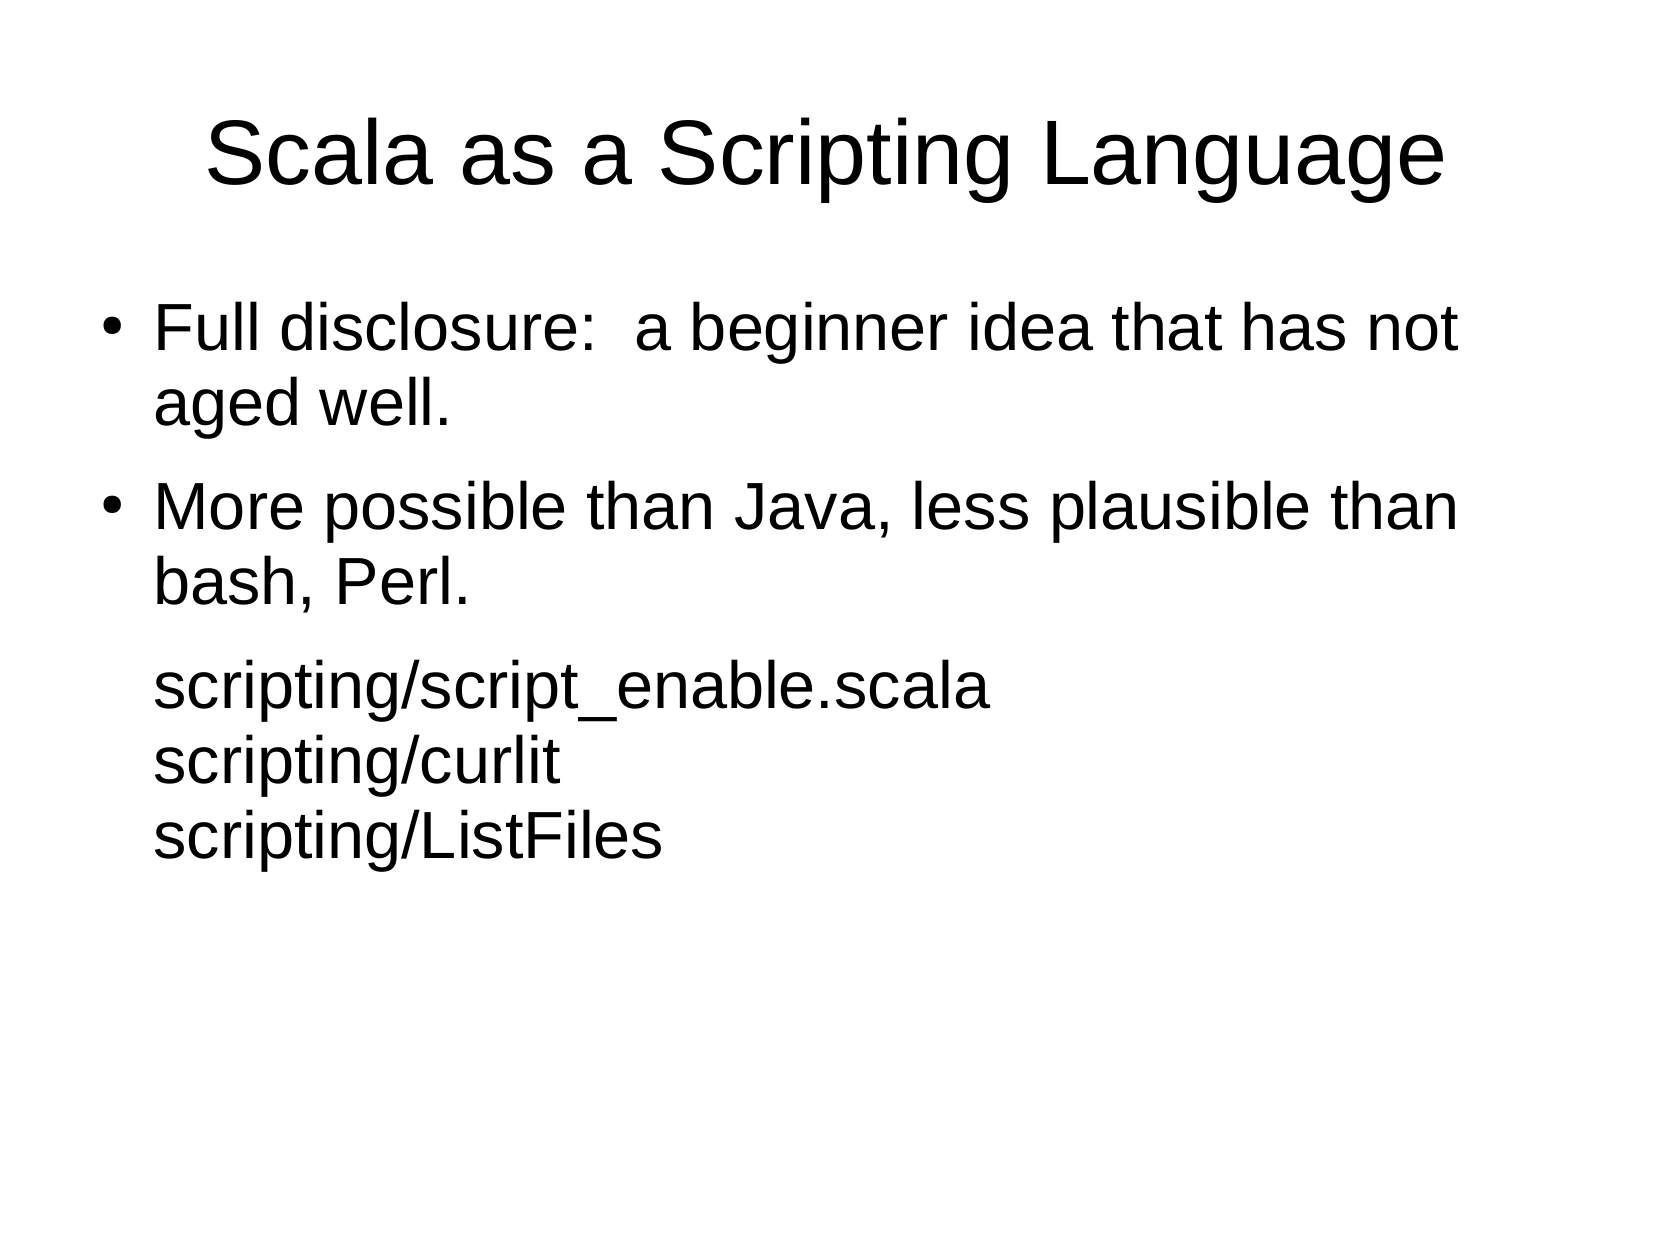

# Scala as a Scripting Language
Full disclosure: a beginner idea that has not aged well.
More possible than Java, less plausible than bash, Perl.
scripting/script_enable.scala
scripting/curlit
scripting/ListFiles